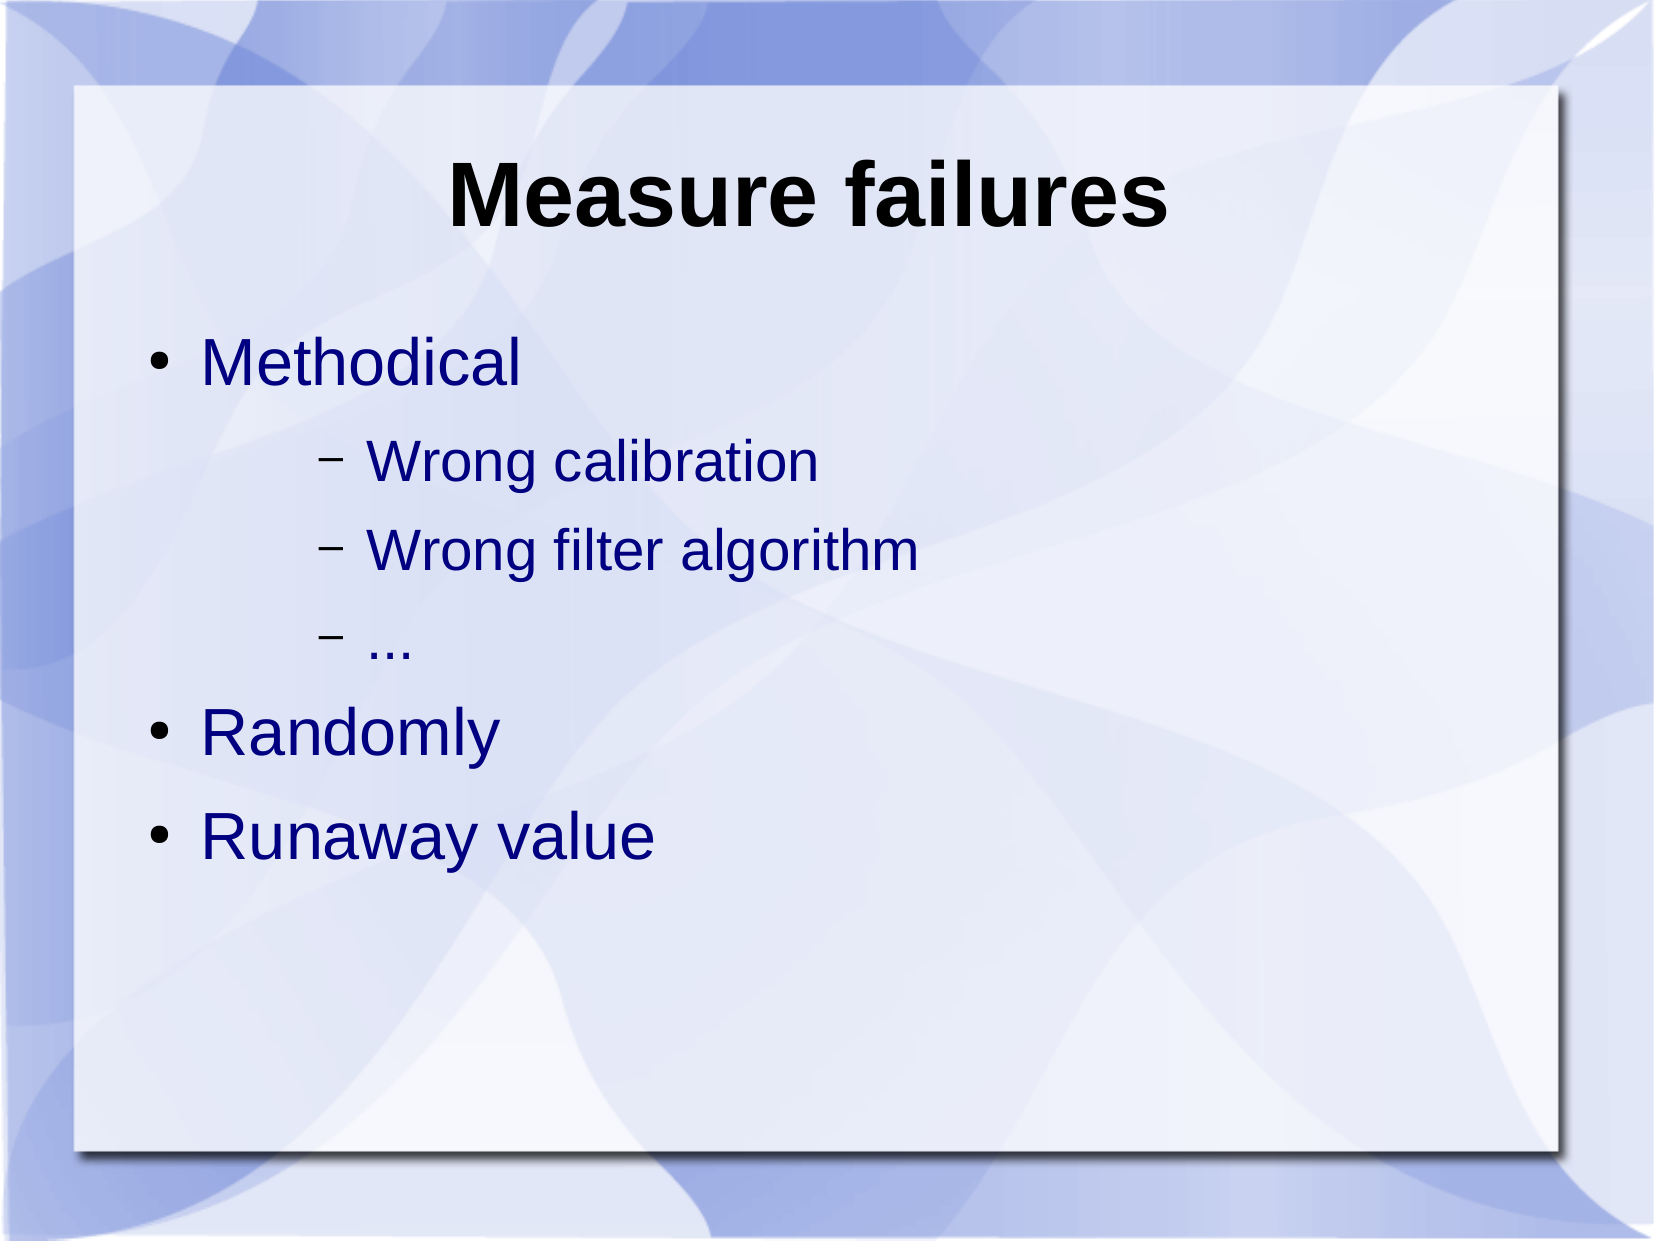

# Measure failures
Methodical
Wrong calibration
Wrong filter algorithm
...
Randomly
Runaway value